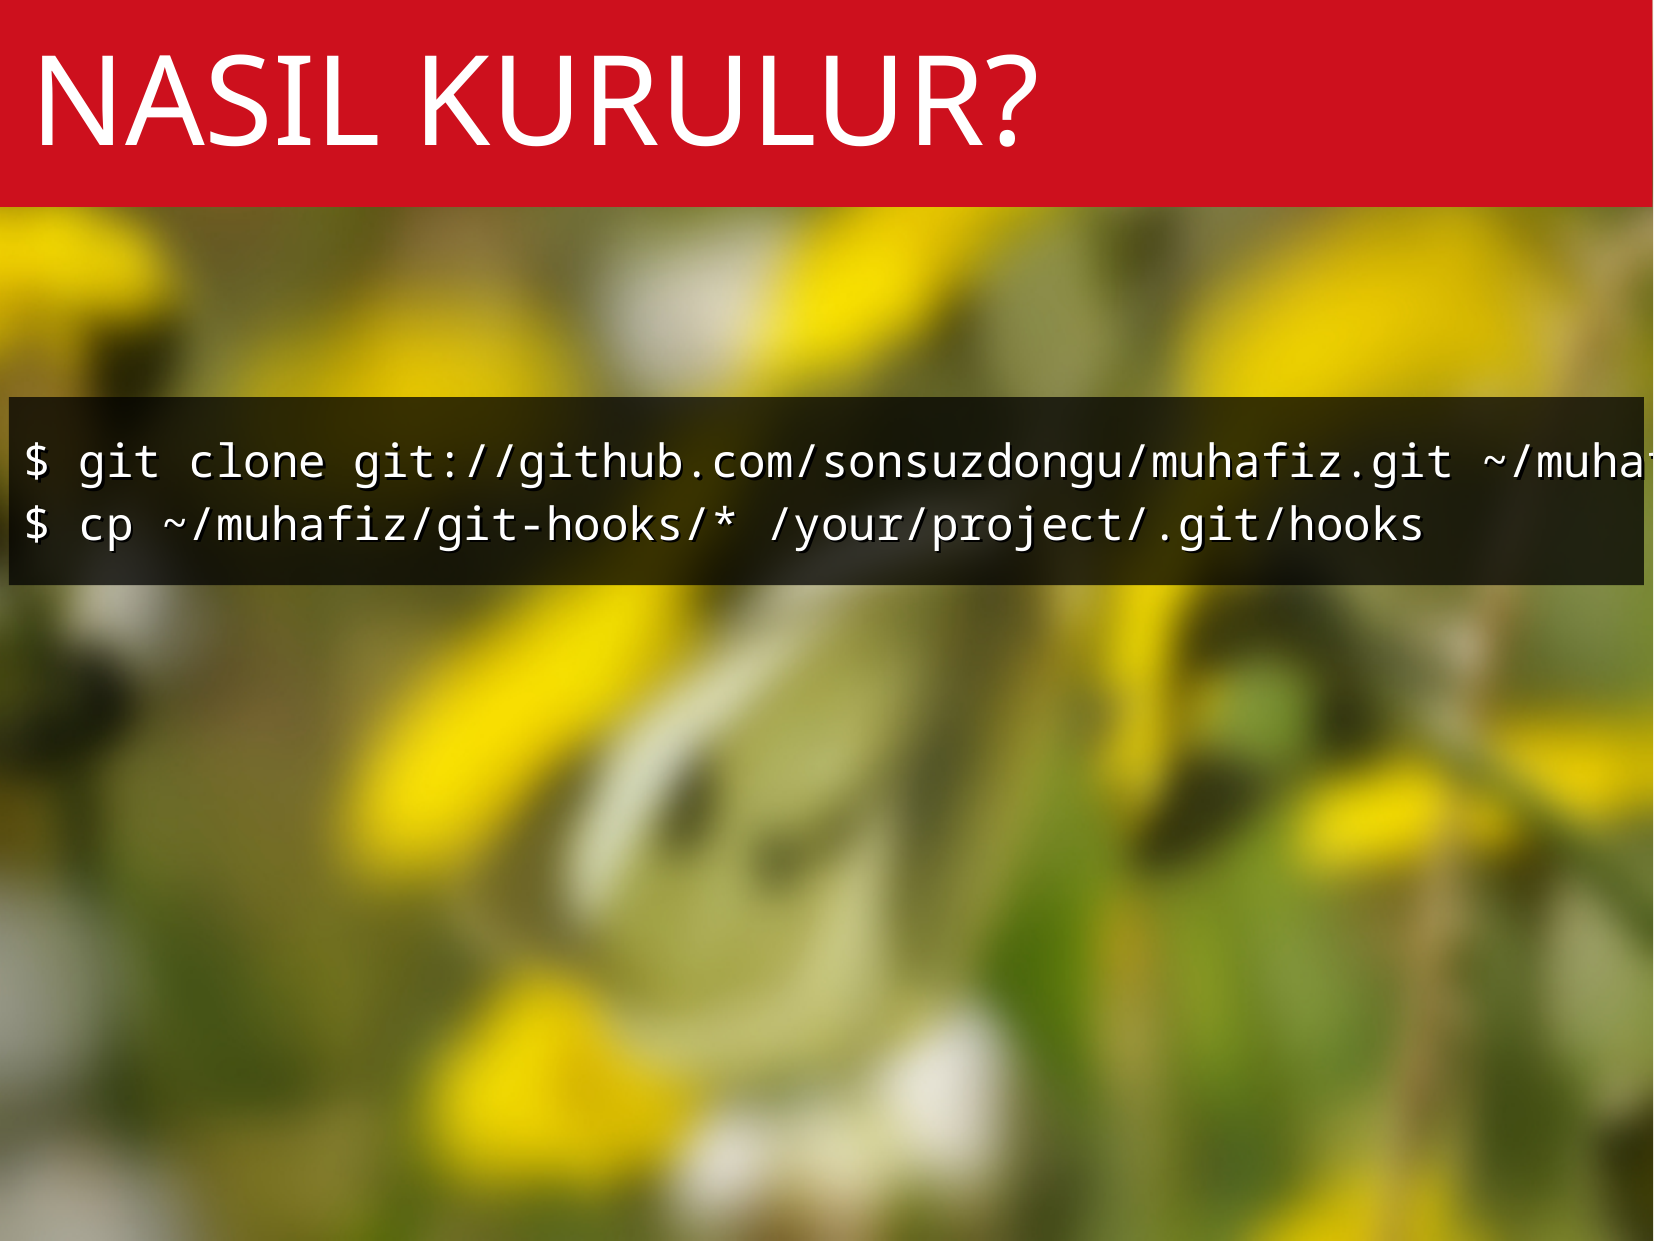

# NASIL KURULUR?
$ git clone git://github.com/sonsuzdongu/muhafiz.git ~/muhafiz
$ cp ~/muhafiz/git-hooks/* /your/project/.git/hooks